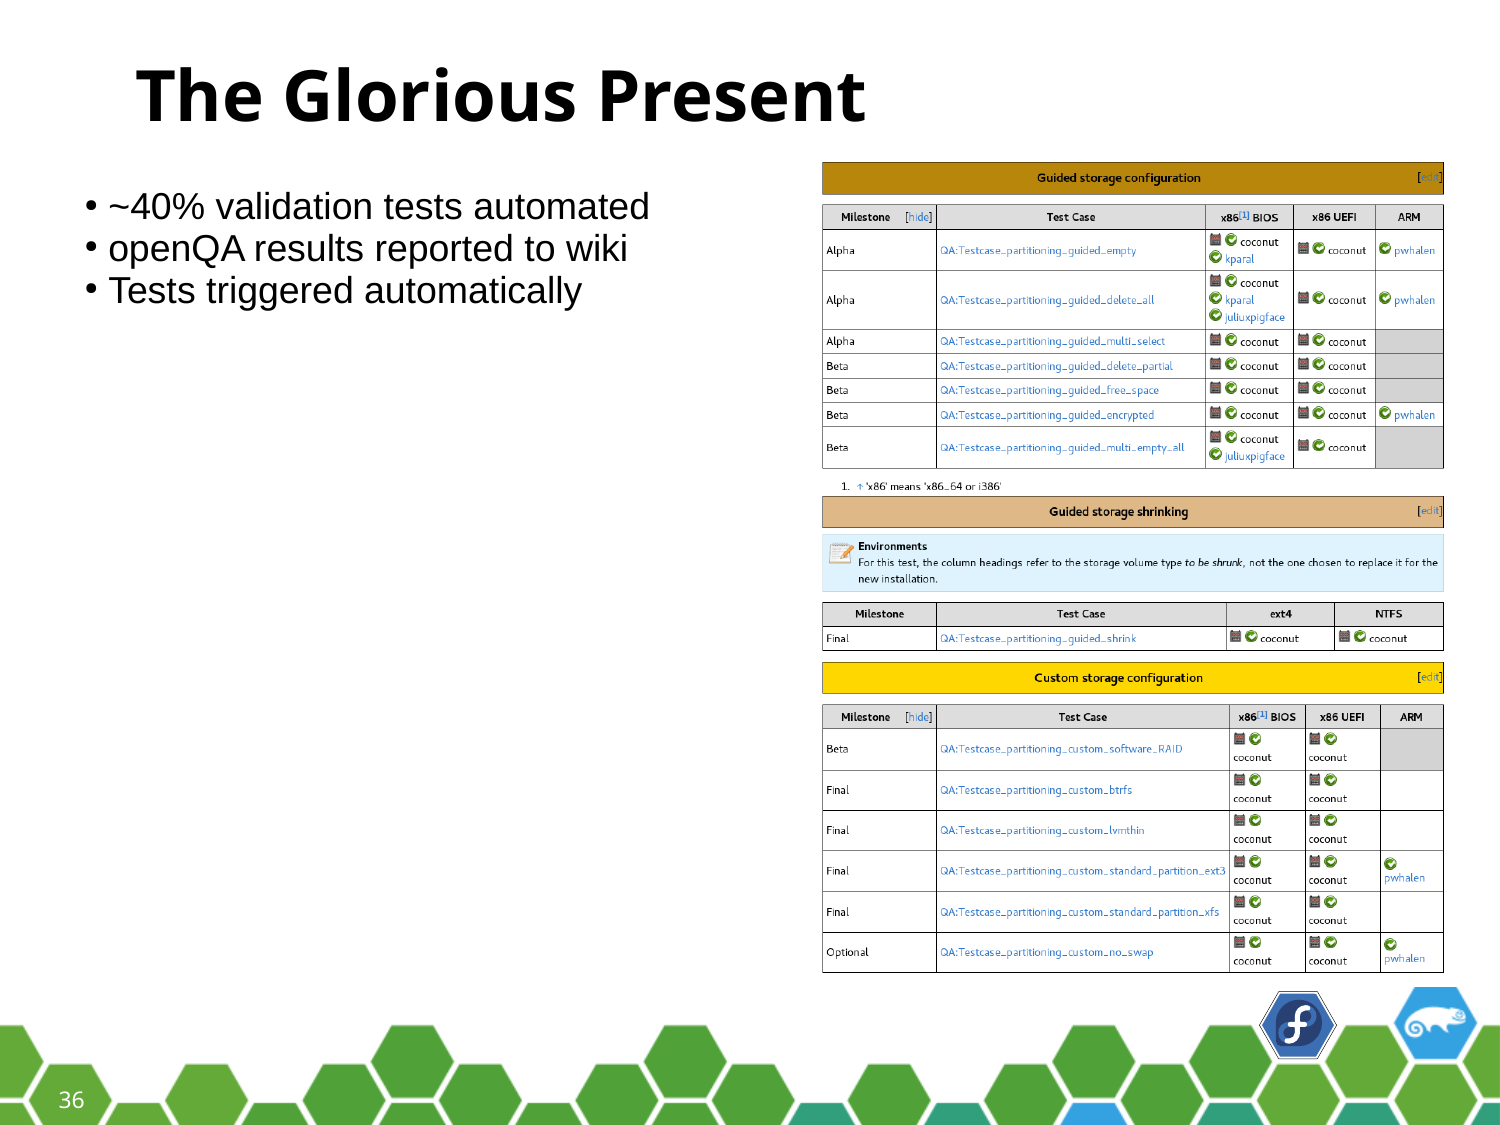

# The Glorious Present
 ~40% validation tests automated
 openQA results reported to wiki
 Tests triggered automatically